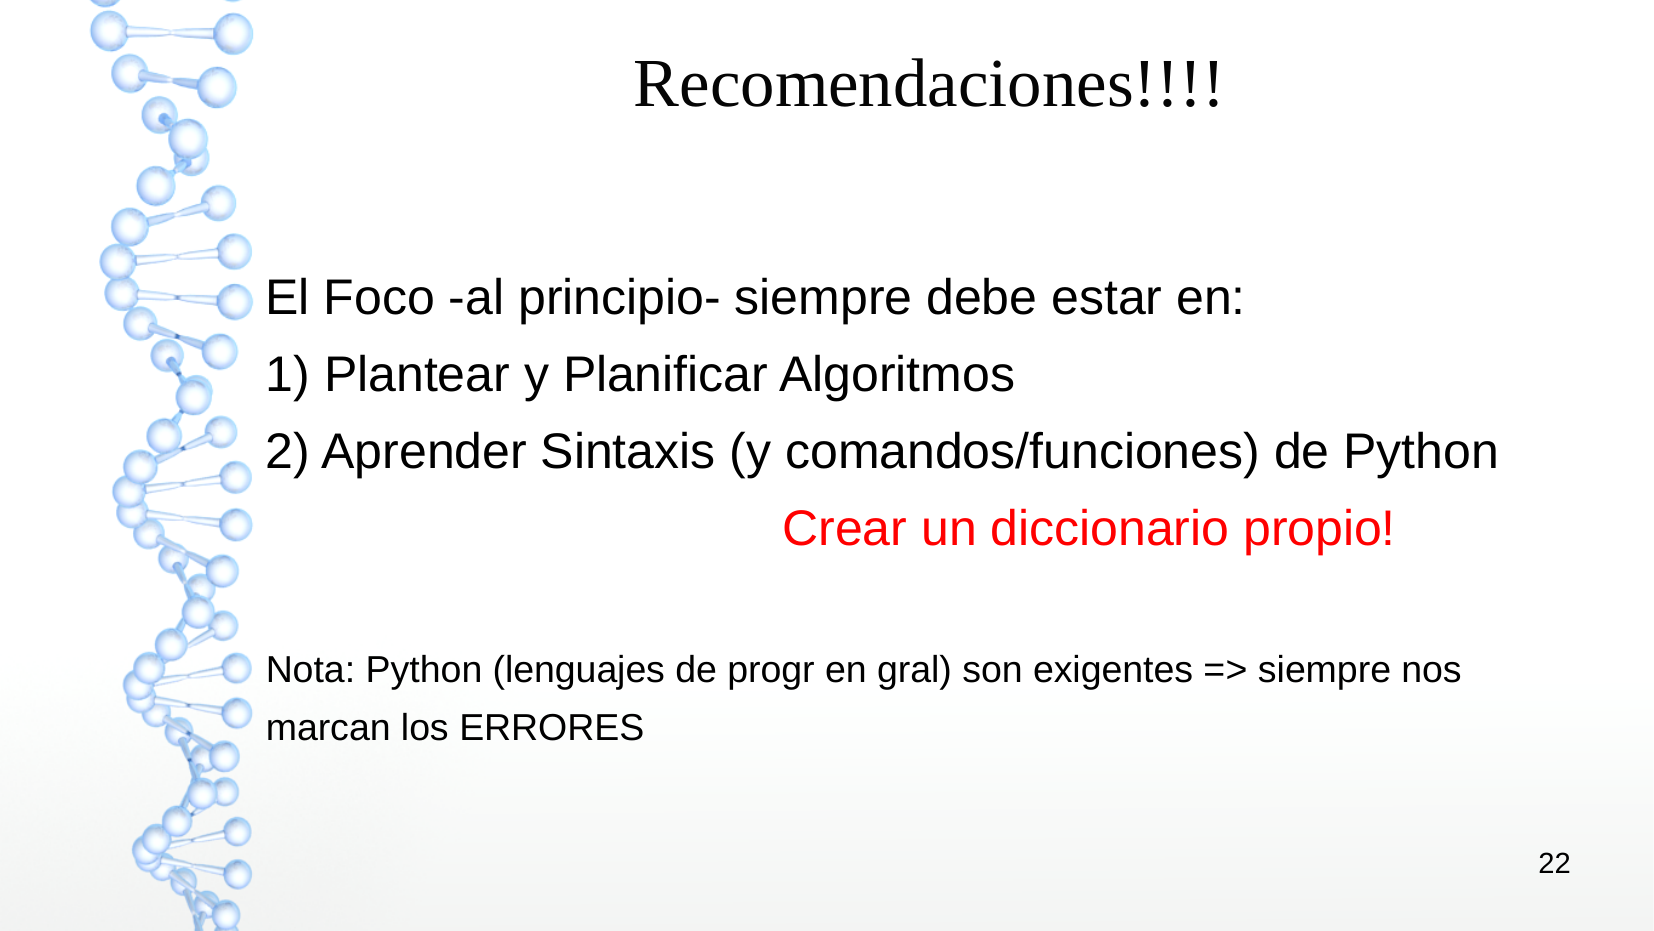

# Recomendaciones!!!!
El Foco -al principio- siempre debe estar en:
1) Plantear y Planificar Algoritmos
2) Aprender Sintaxis (y comandos/funciones) de Python 								Crear un diccionario propio!
Nota: Python (lenguajes de progr en gral) son exigentes => siempre nos marcan los ERRORES
22